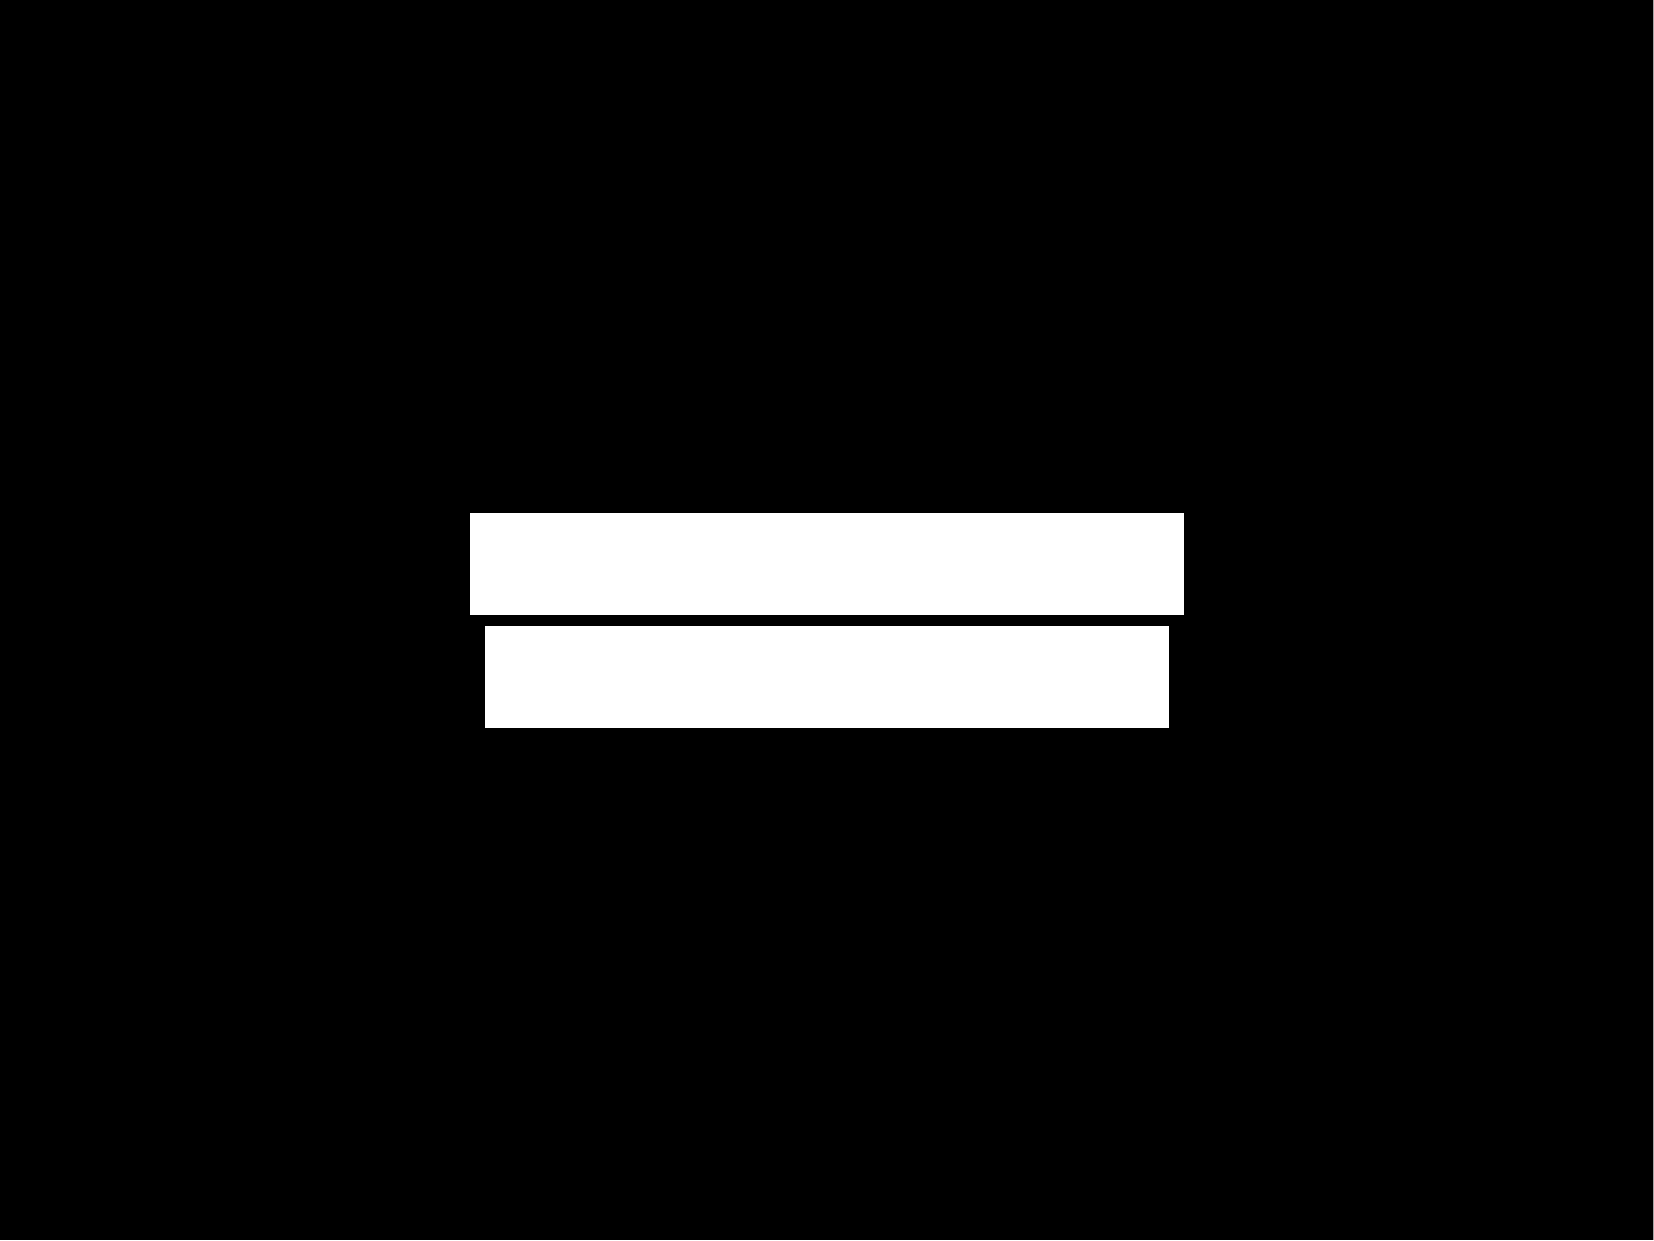

# O Universo chora
O Sol se apagou